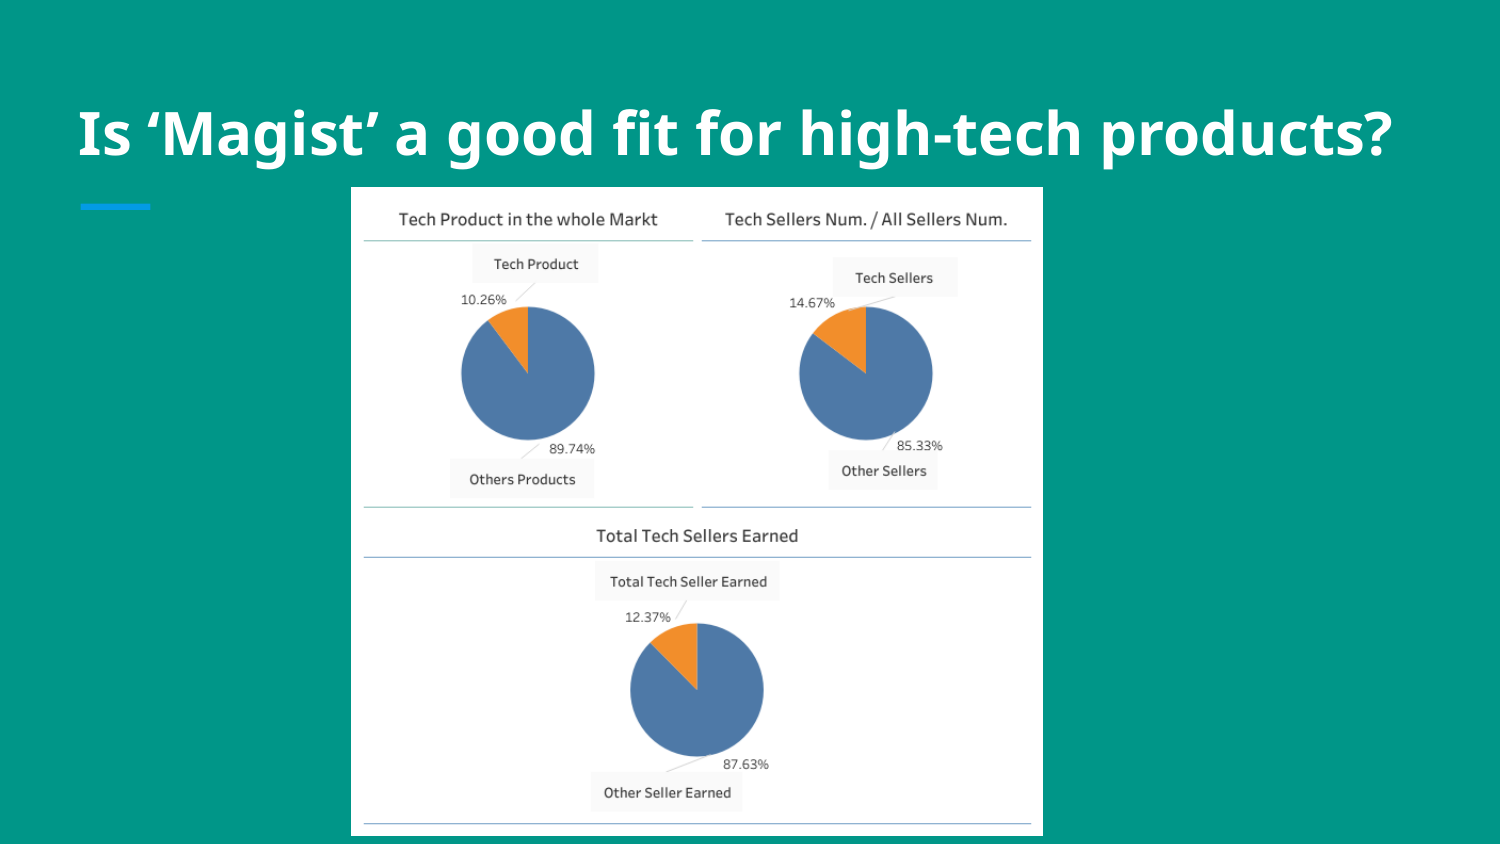

# Is ‘Magist’ a good fit for high-tech products?